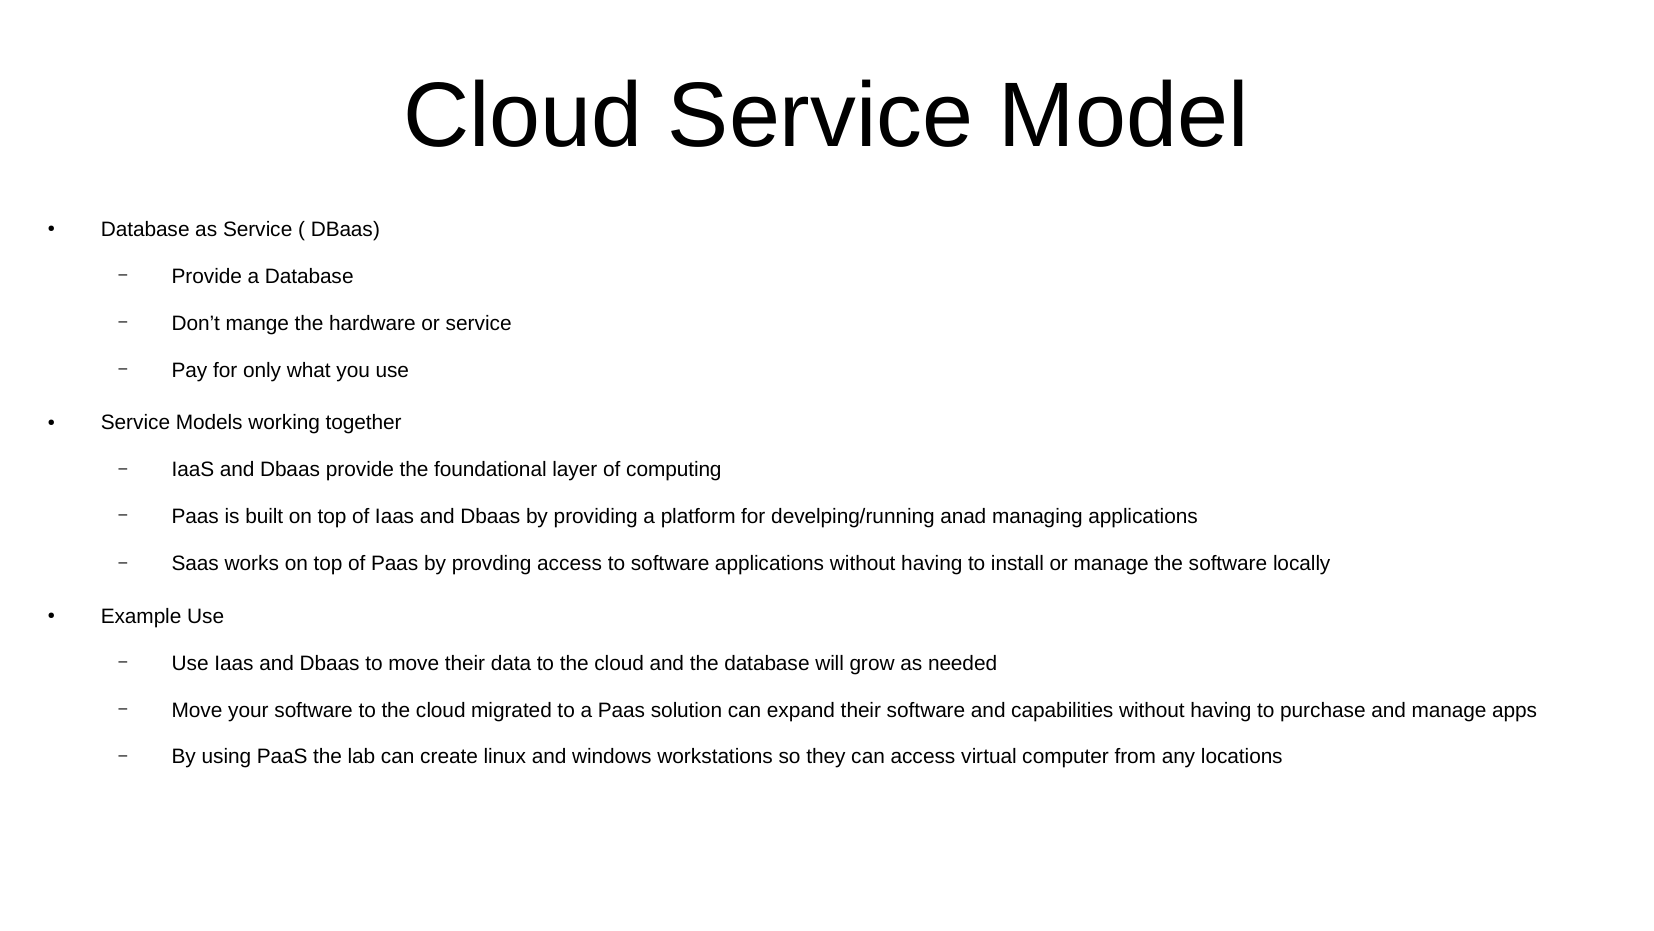

# Cloud Service Model
Database as Service ( DBaas)
Provide a Database
Don’t mange the hardware or service
Pay for only what you use
Service Models working together
IaaS and Dbaas provide the foundational layer of computing
Paas is built on top of Iaas and Dbaas by providing a platform for develping/running anad managing applications
Saas works on top of Paas by provding access to software applications without having to install or manage the software locally
Example Use
Use Iaas and Dbaas to move their data to the cloud and the database will grow as needed
Move your software to the cloud migrated to a Paas solution can expand their software and capabilities without having to purchase and manage apps
By using PaaS the lab can create linux and windows workstations so they can access virtual computer from any locations